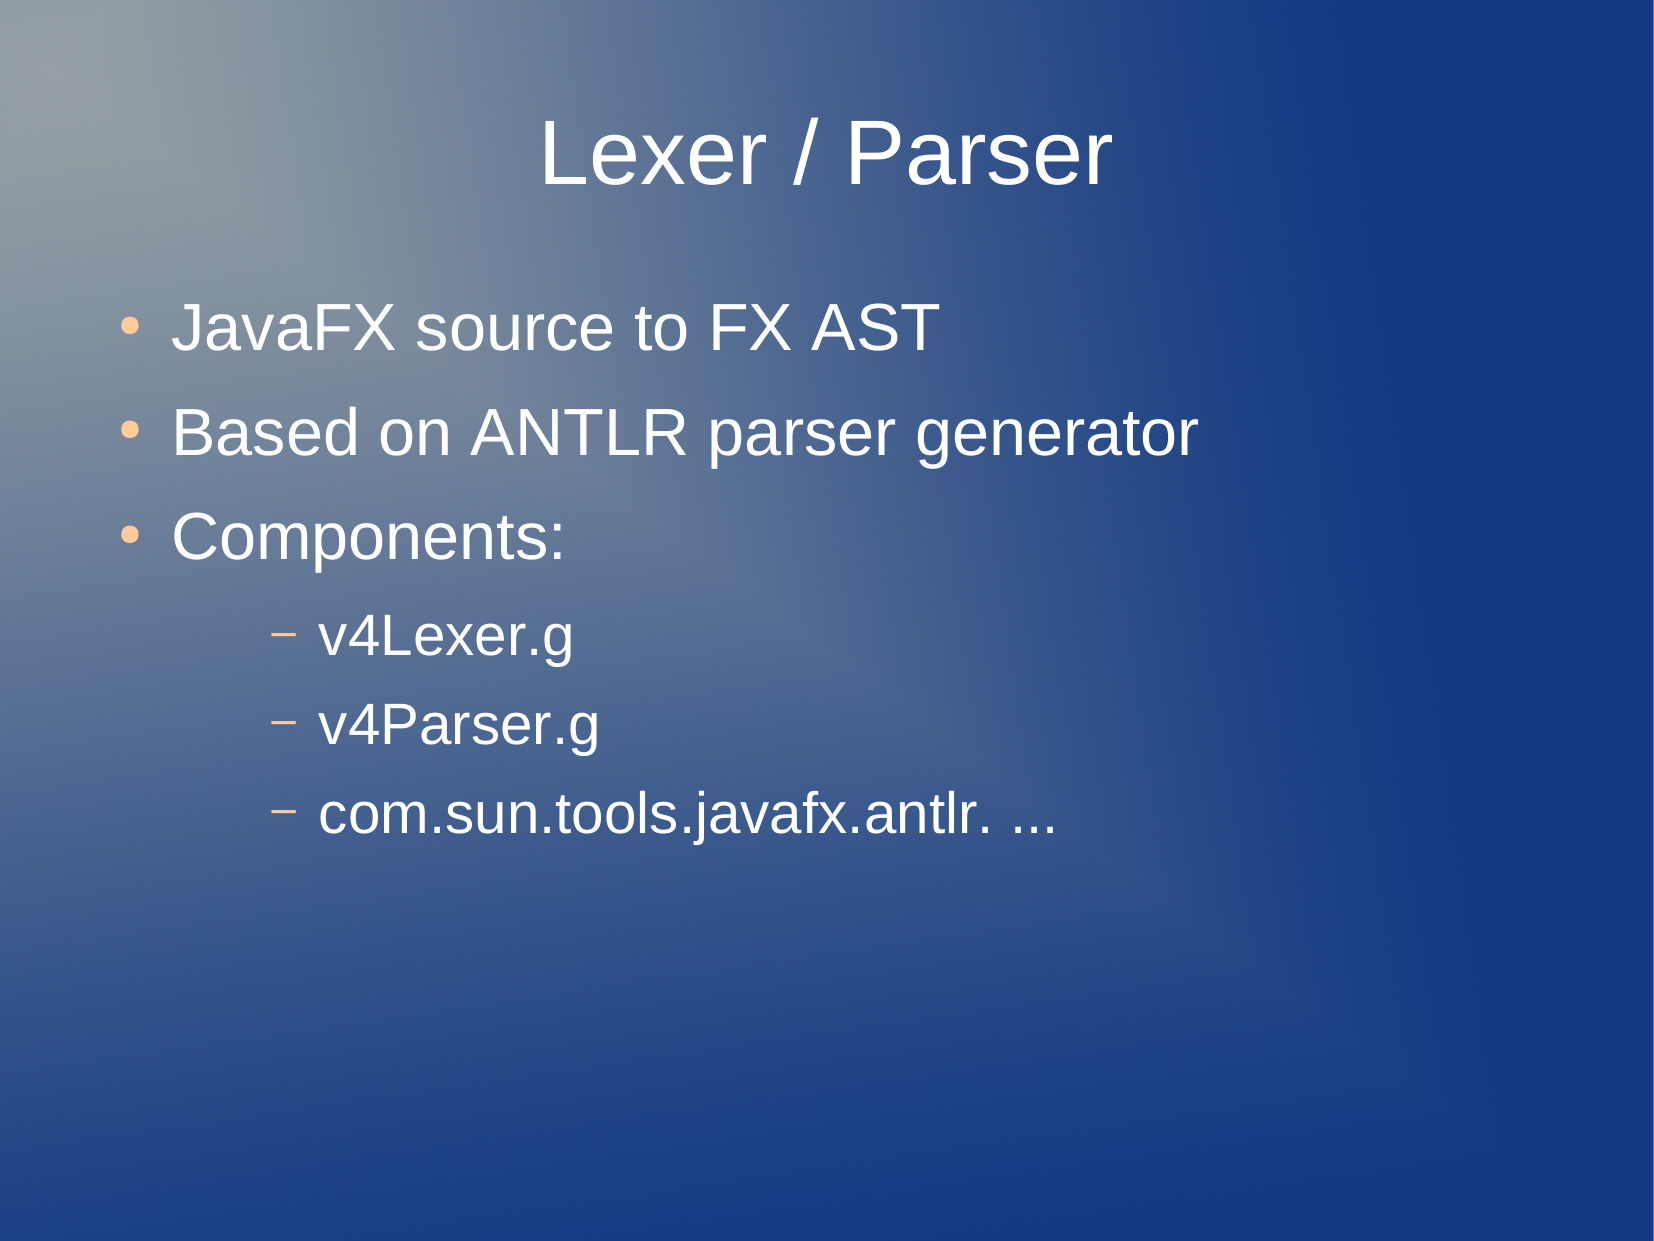

# Lexer / Parser
JavaFX source to FX AST
Based on ANTLR parser generator
Components:
v4Lexer.g
v4Parser.g
com.sun.tools.javafx.antlr. ...